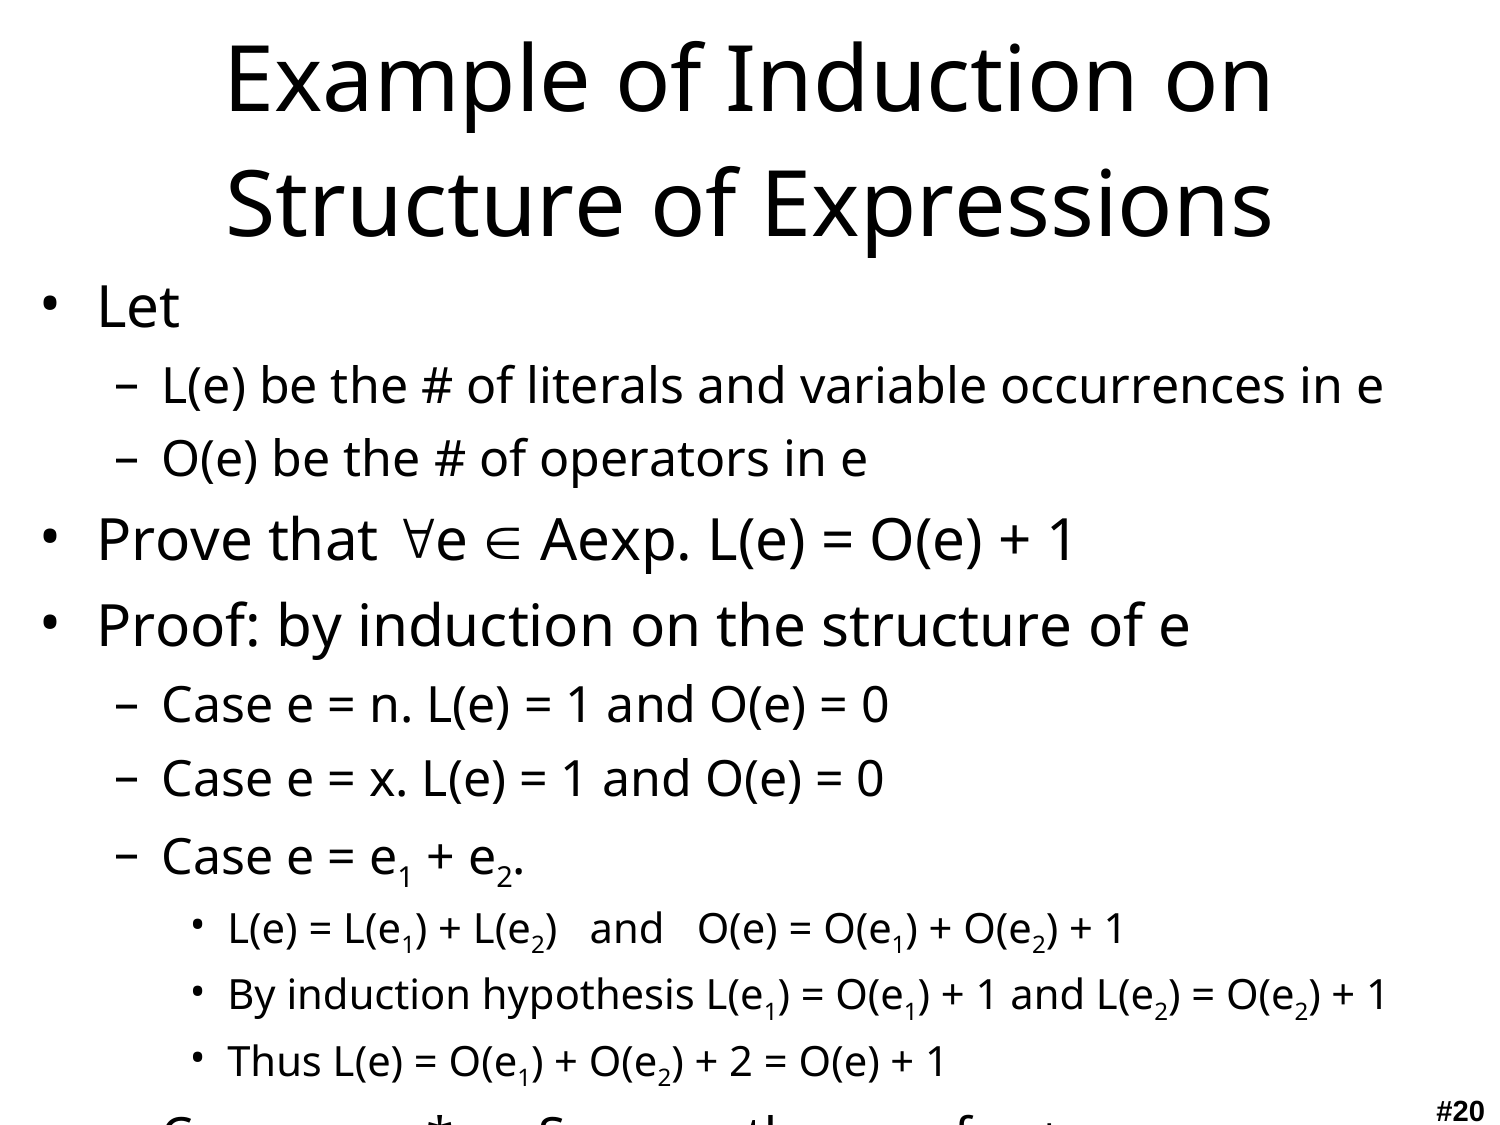

# Example of Induction on Structure of Expressions
Let
L(e) be the # of literals and variable occurrences in e
O(e) be the # of operators in e
Prove that e  Aexp. L(e) = O(e) + 1
Proof: by induction on the structure of e
Case e = n. L(e) = 1 and O(e) = 0
Case e = x. L(e) = 1 and O(e) = 0
Case e = e1 + e2.
L(e) = L(e1) + L(e2) and O(e) = O(e1) + O(e2) + 1
By induction hypothesis L(e1) = O(e1) + 1 and L(e2) = O(e2) + 1
Thus L(e) = O(e1) + O(e2) + 2 = O(e) + 1
Case e = e1 * e2. Same as the case for +
20